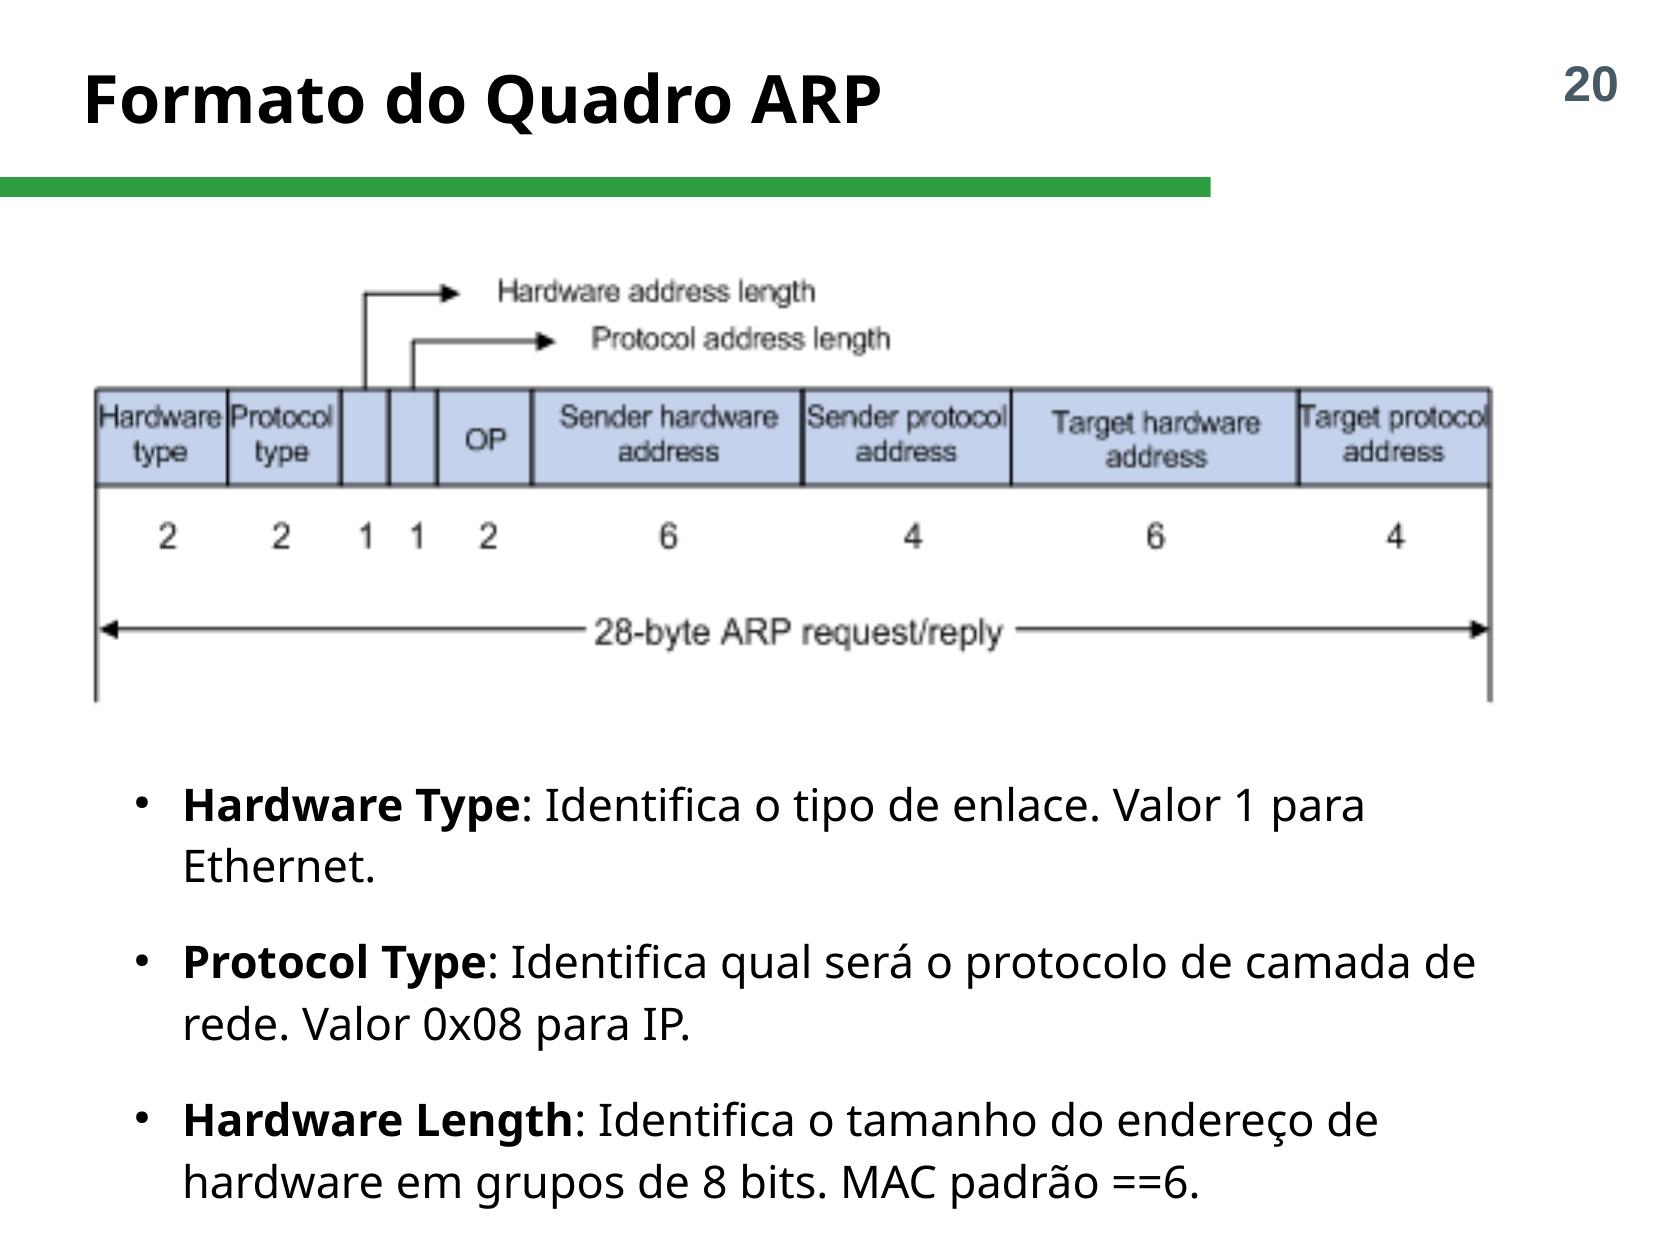

# Formato do Quadro ARP
Hardware Type: Identifica o tipo de enlace. Valor 1 para Ethernet.
Protocol Type: Identifica qual será o protocolo de camada de rede. Valor 0x08 para IP.
Hardware Length: Identifica o tamanho do endereço de hardware em grupos de 8 bits. MAC padrão ==6.